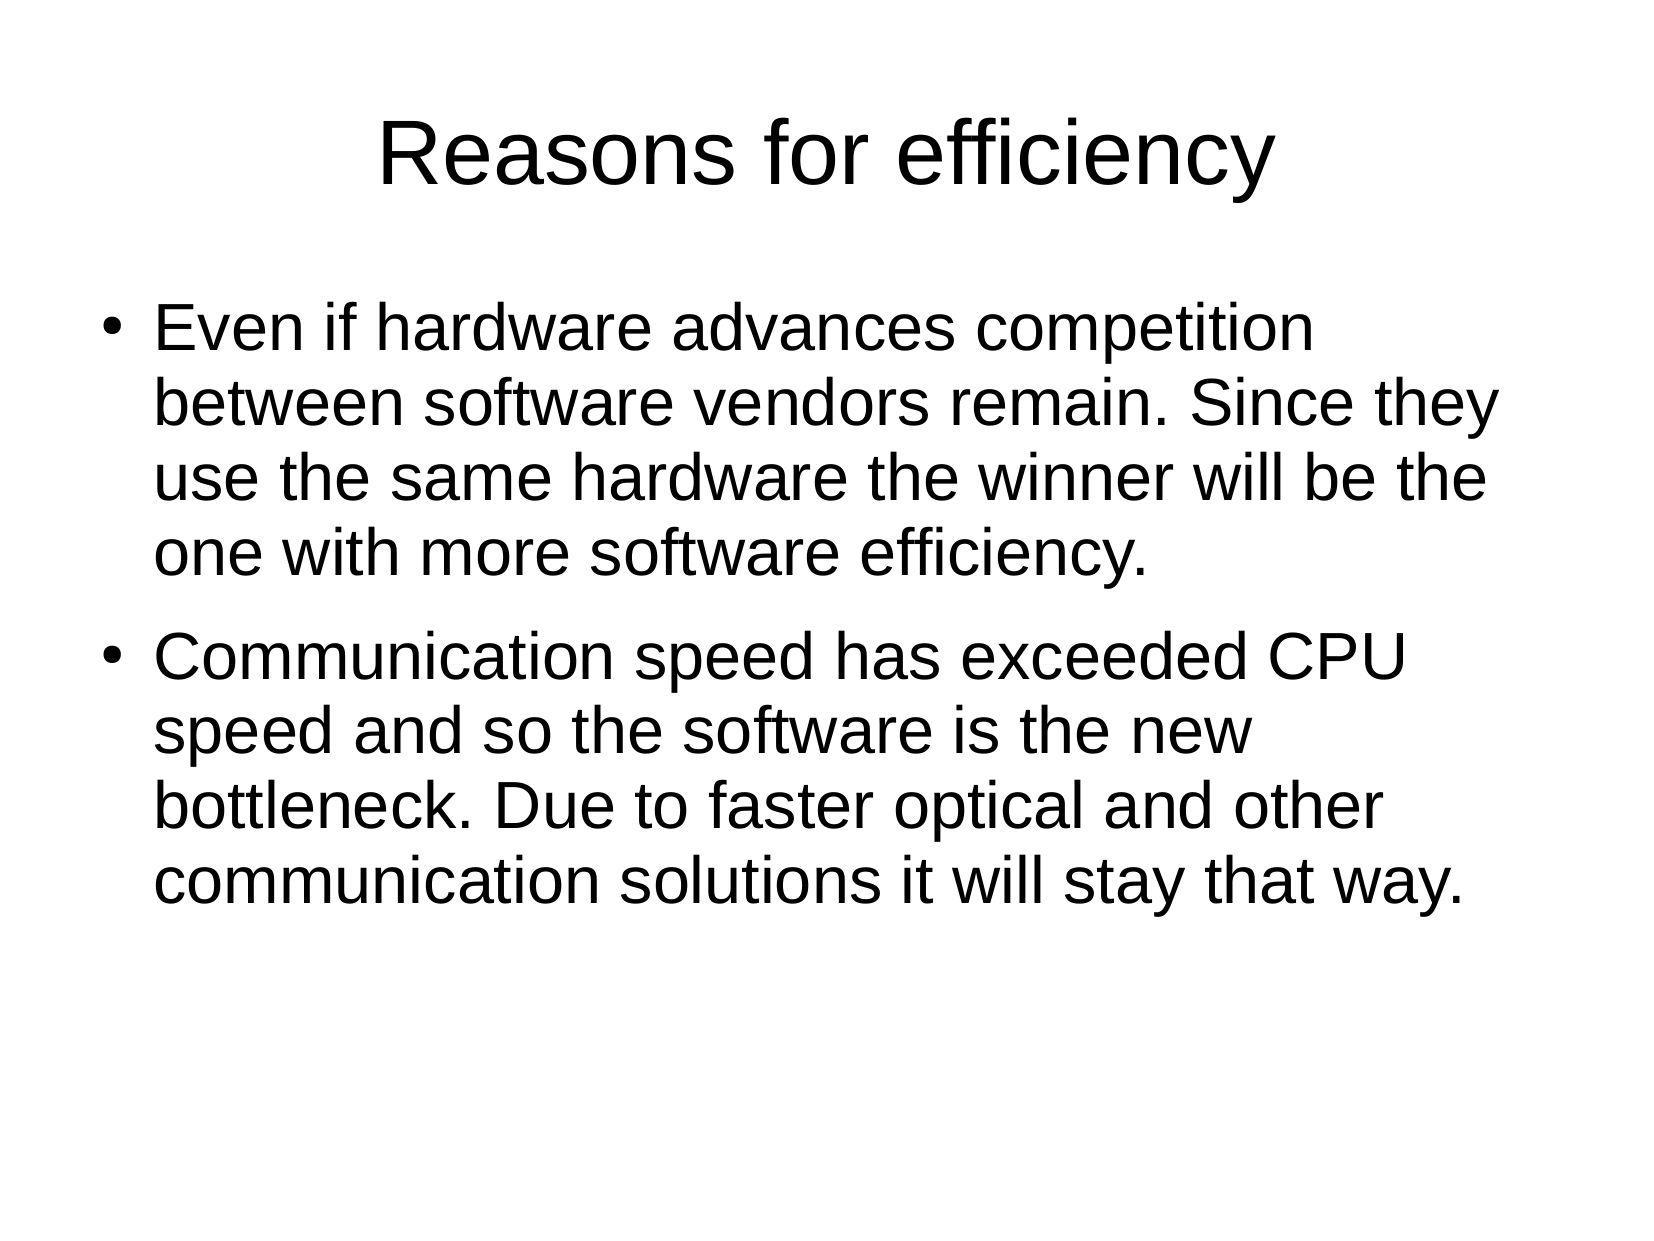

# Reasons for efficiency
Even if hardware advances competition between software vendors remain. Since they use the same hardware the winner will be the one with more software efficiency.
Communication speed has exceeded CPU speed and so the software is the new bottleneck. Due to faster optical and other communication solutions it will stay that way.